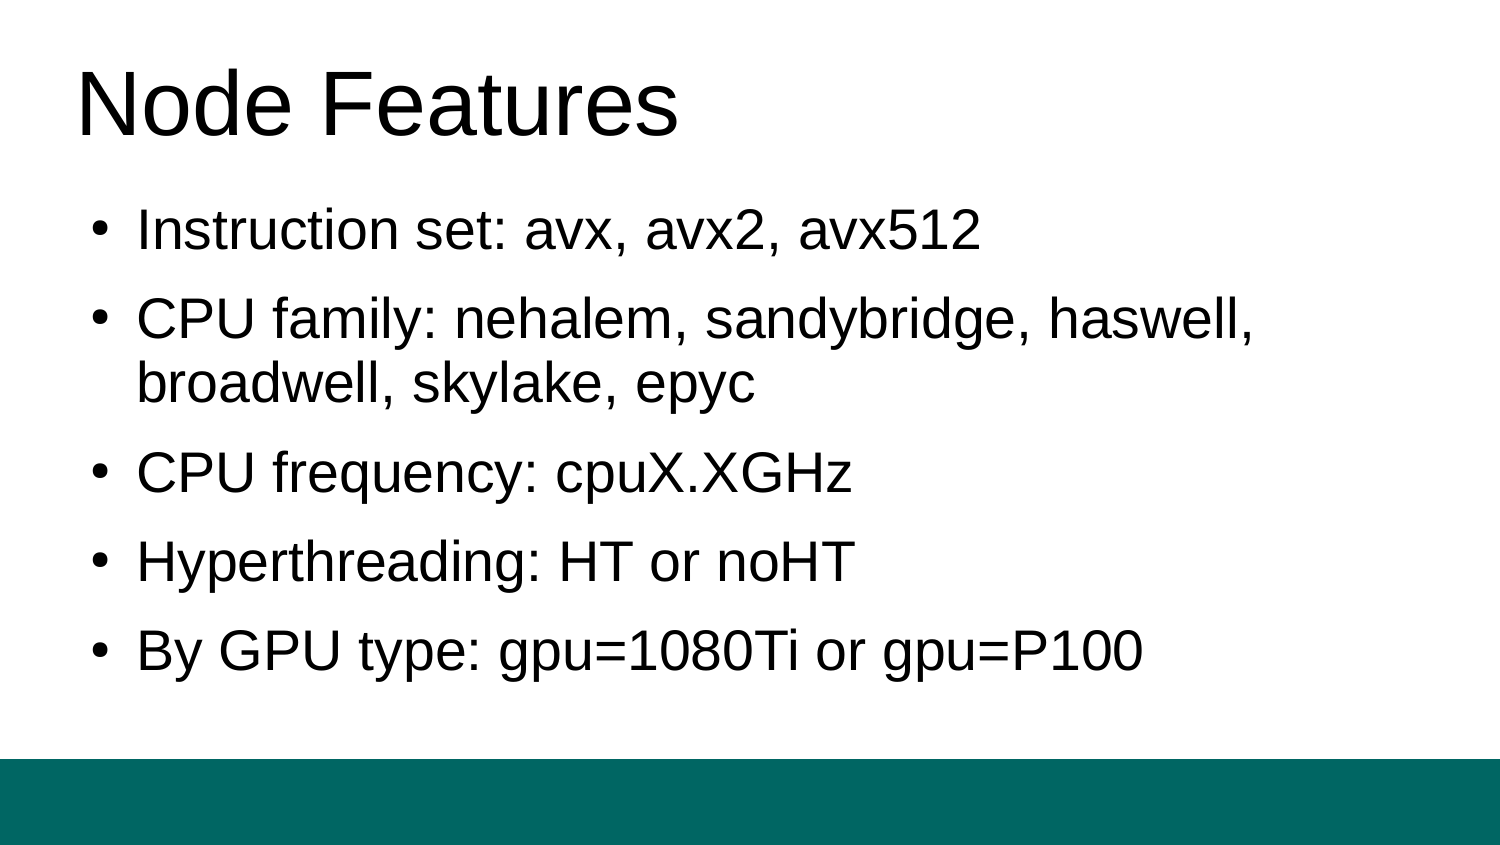

# Node Features
Instruction set: avx, avx2, avx512
CPU family: nehalem, sandybridge, haswell, broadwell, skylake, epyc
CPU frequency: cpuX.XGHz
Hyperthreading: HT or noHT
By GPU type: gpu=1080Ti or gpu=P100